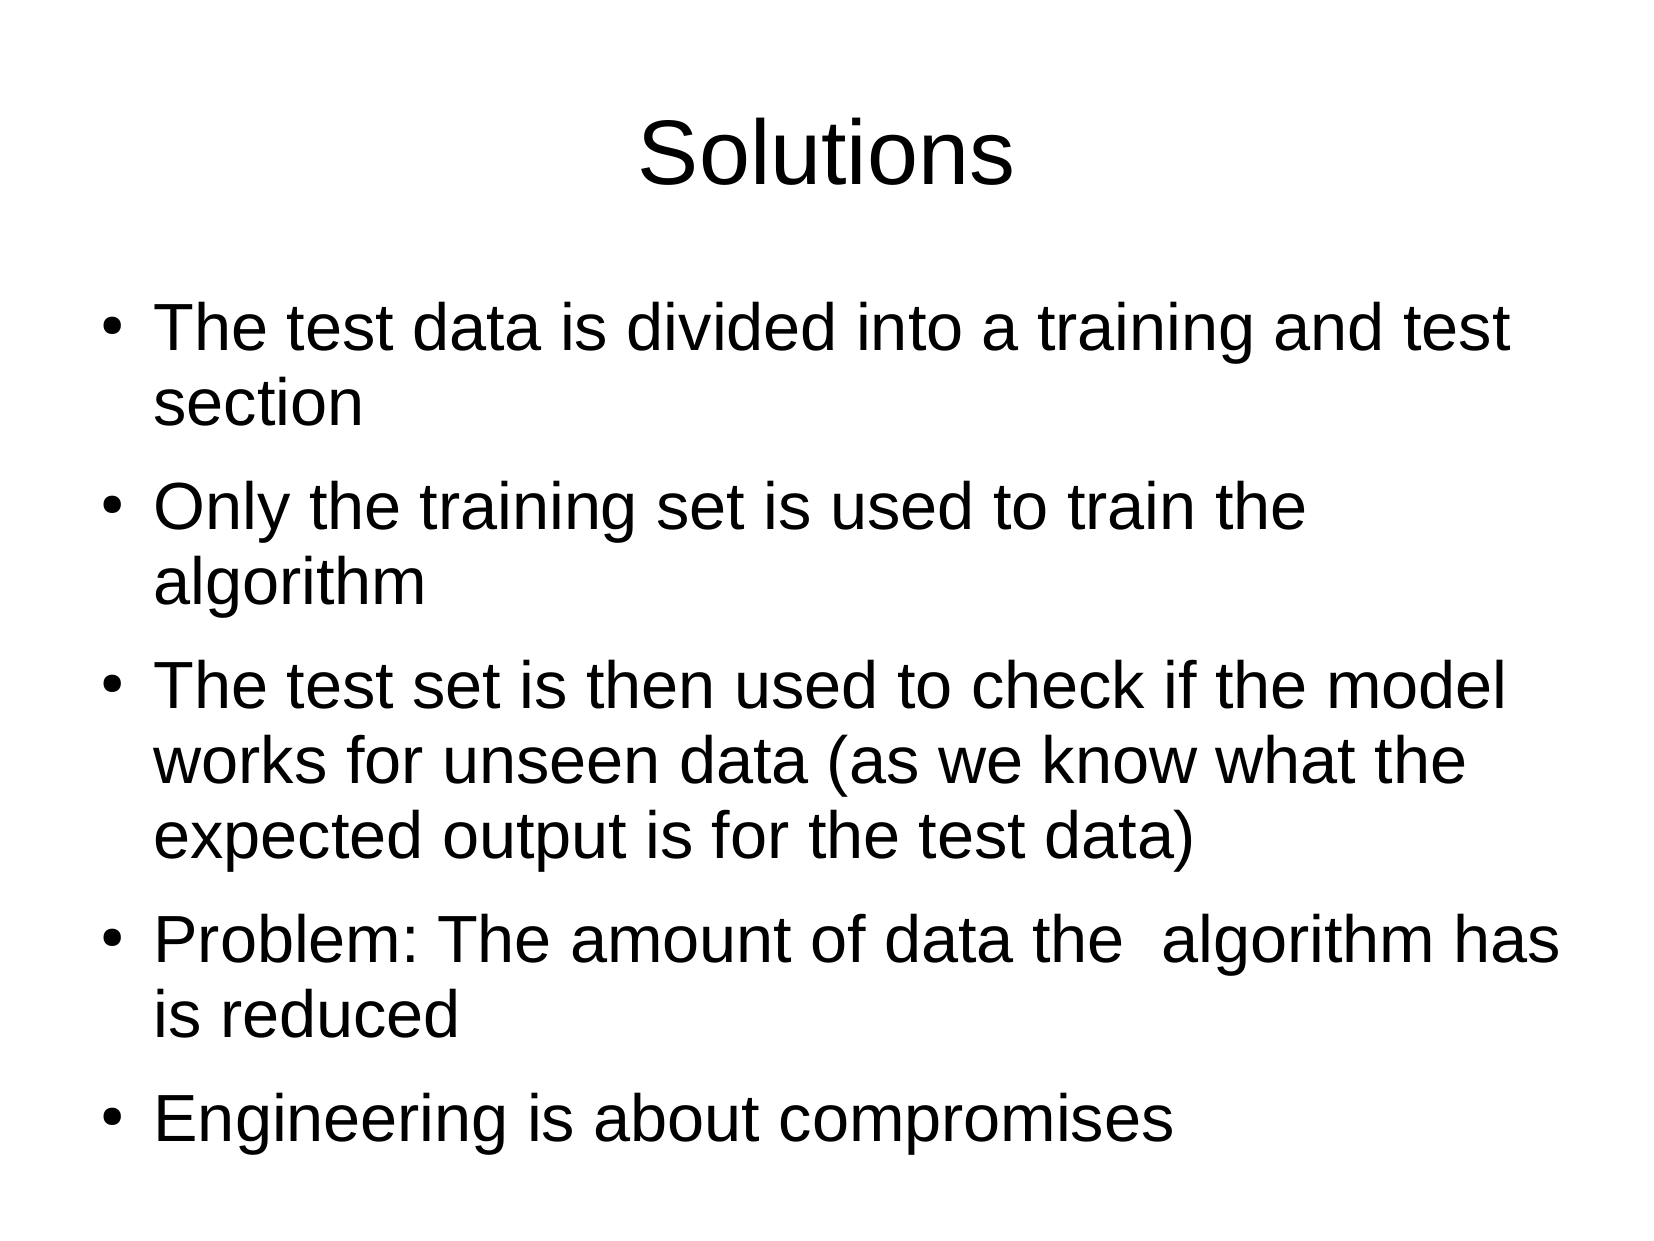

# Solutions
The test data is divided into a training and test section
Only the training set is used to train the algorithm
The test set is then used to check if the model works for unseen data (as we know what the expected output is for the test data)
Problem: The amount of data the algorithm has is reduced
Engineering is about compromises